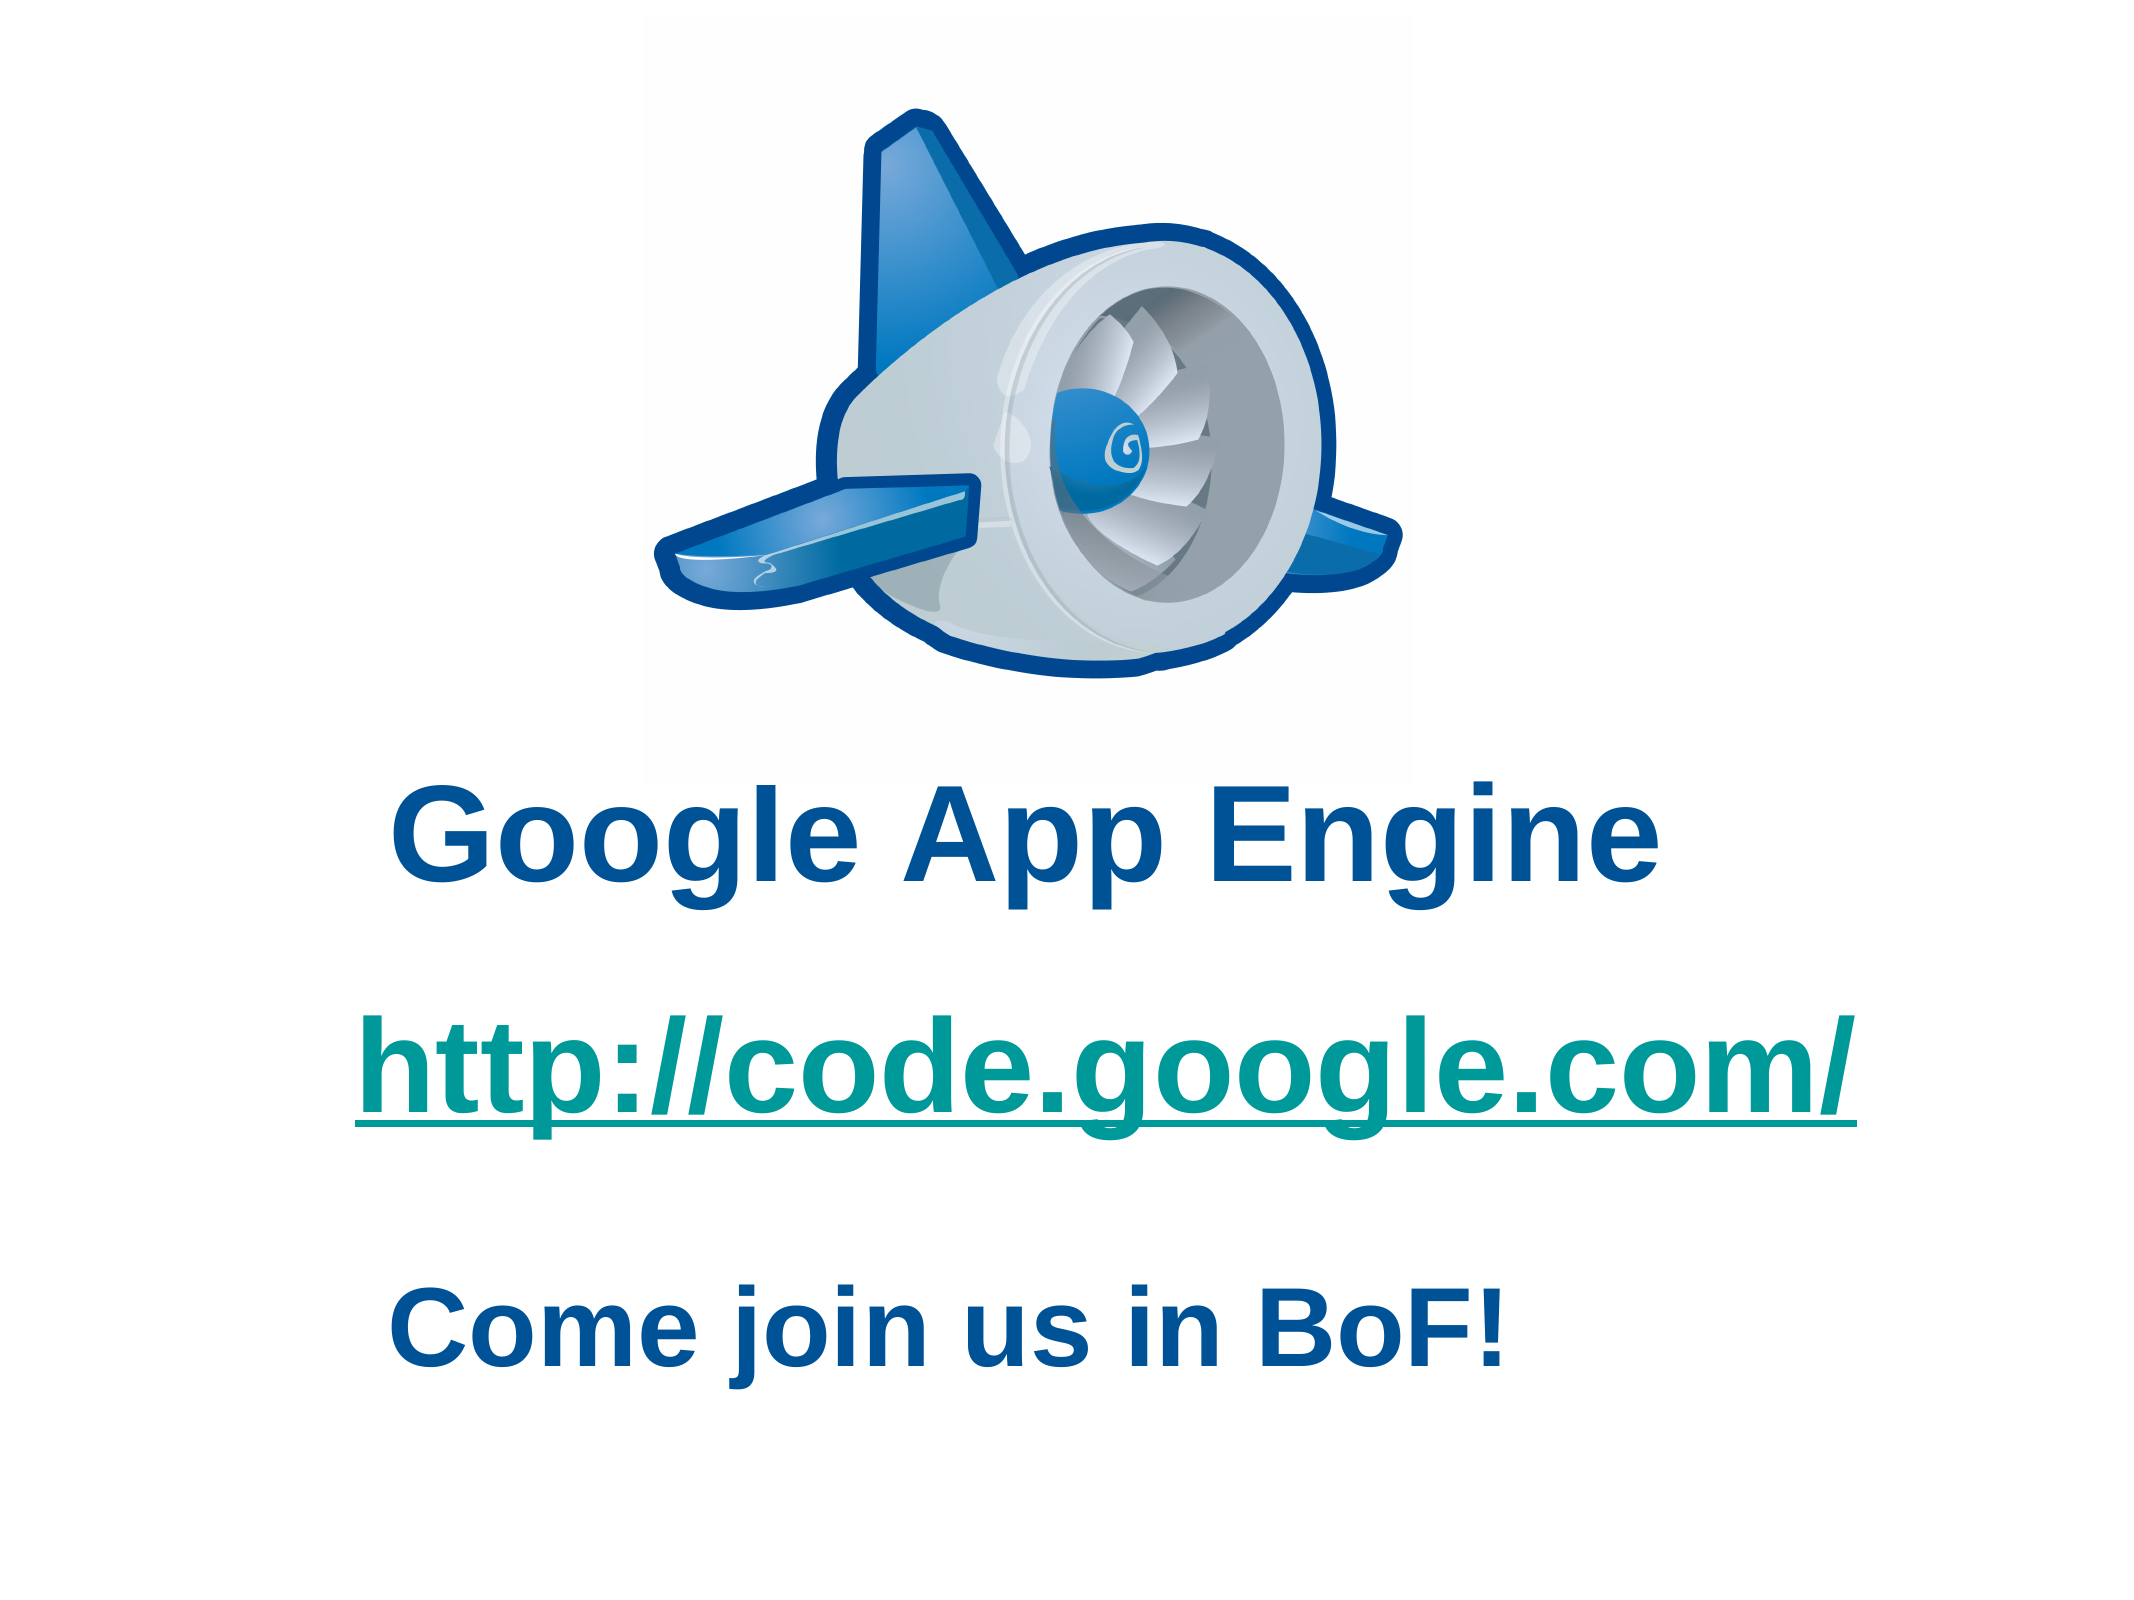

Google App Engine
http://code.google.com/
Come join us in BoF!